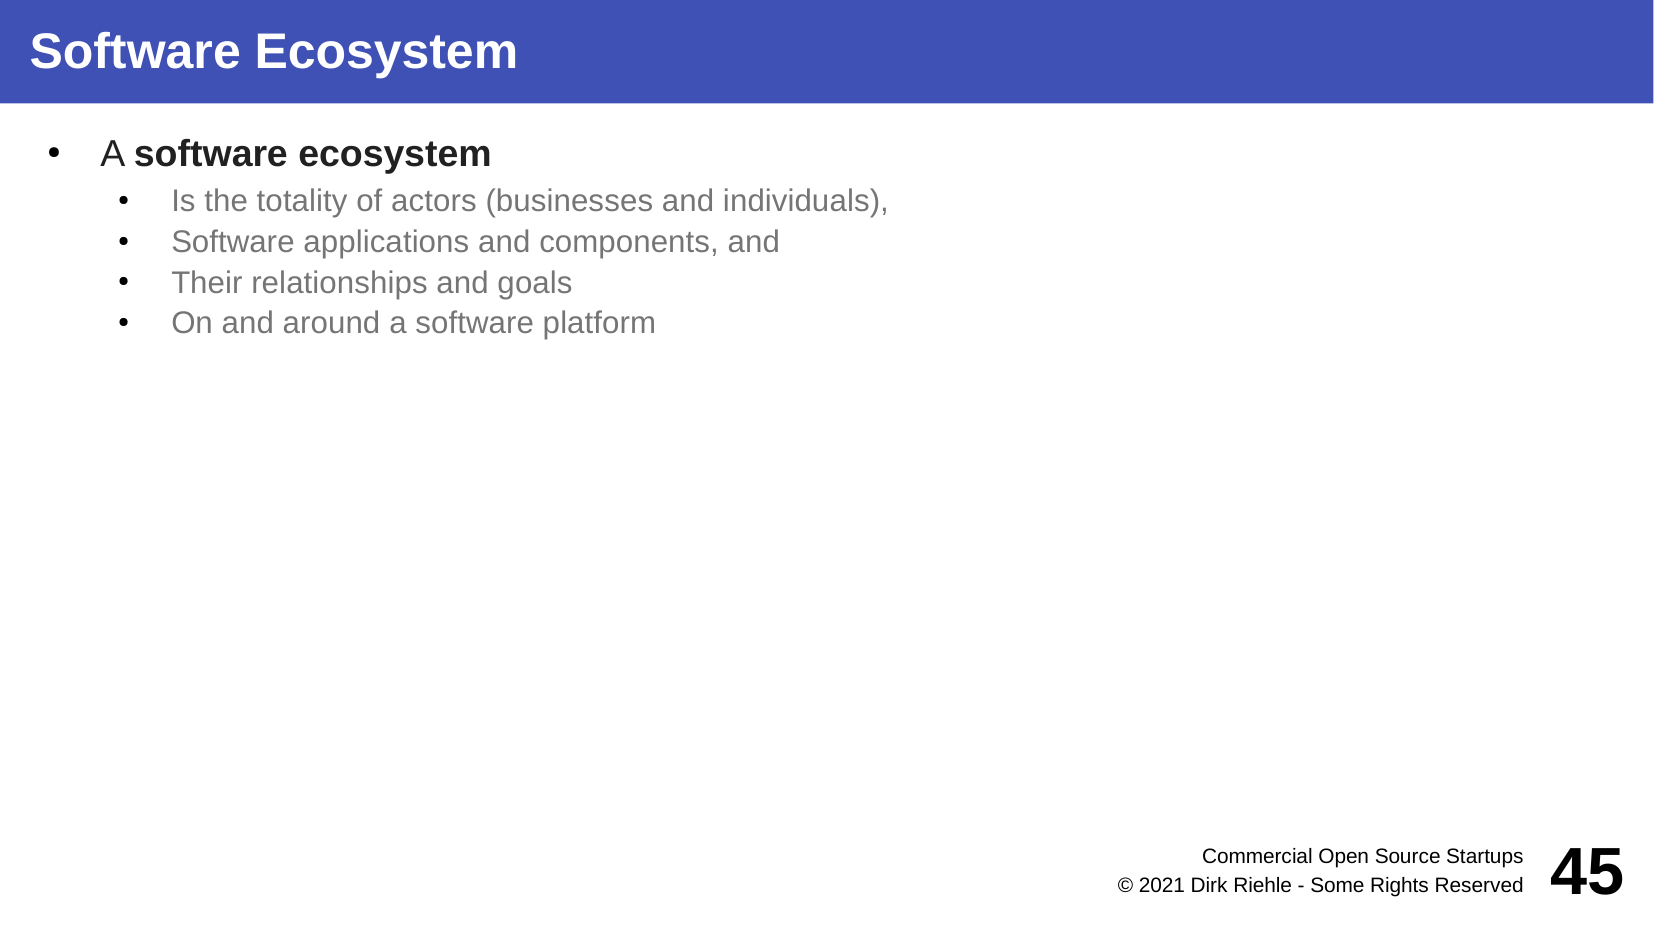

# Software Ecosystem
A software ecosystem
Is the totality of actors (businesses and individuals),
Software applications and components, and
Their relationships and goals
On and around a software platform
Commercial Open Source Startups
45
© 2021 Dirk Riehle - Some Rights Reserved